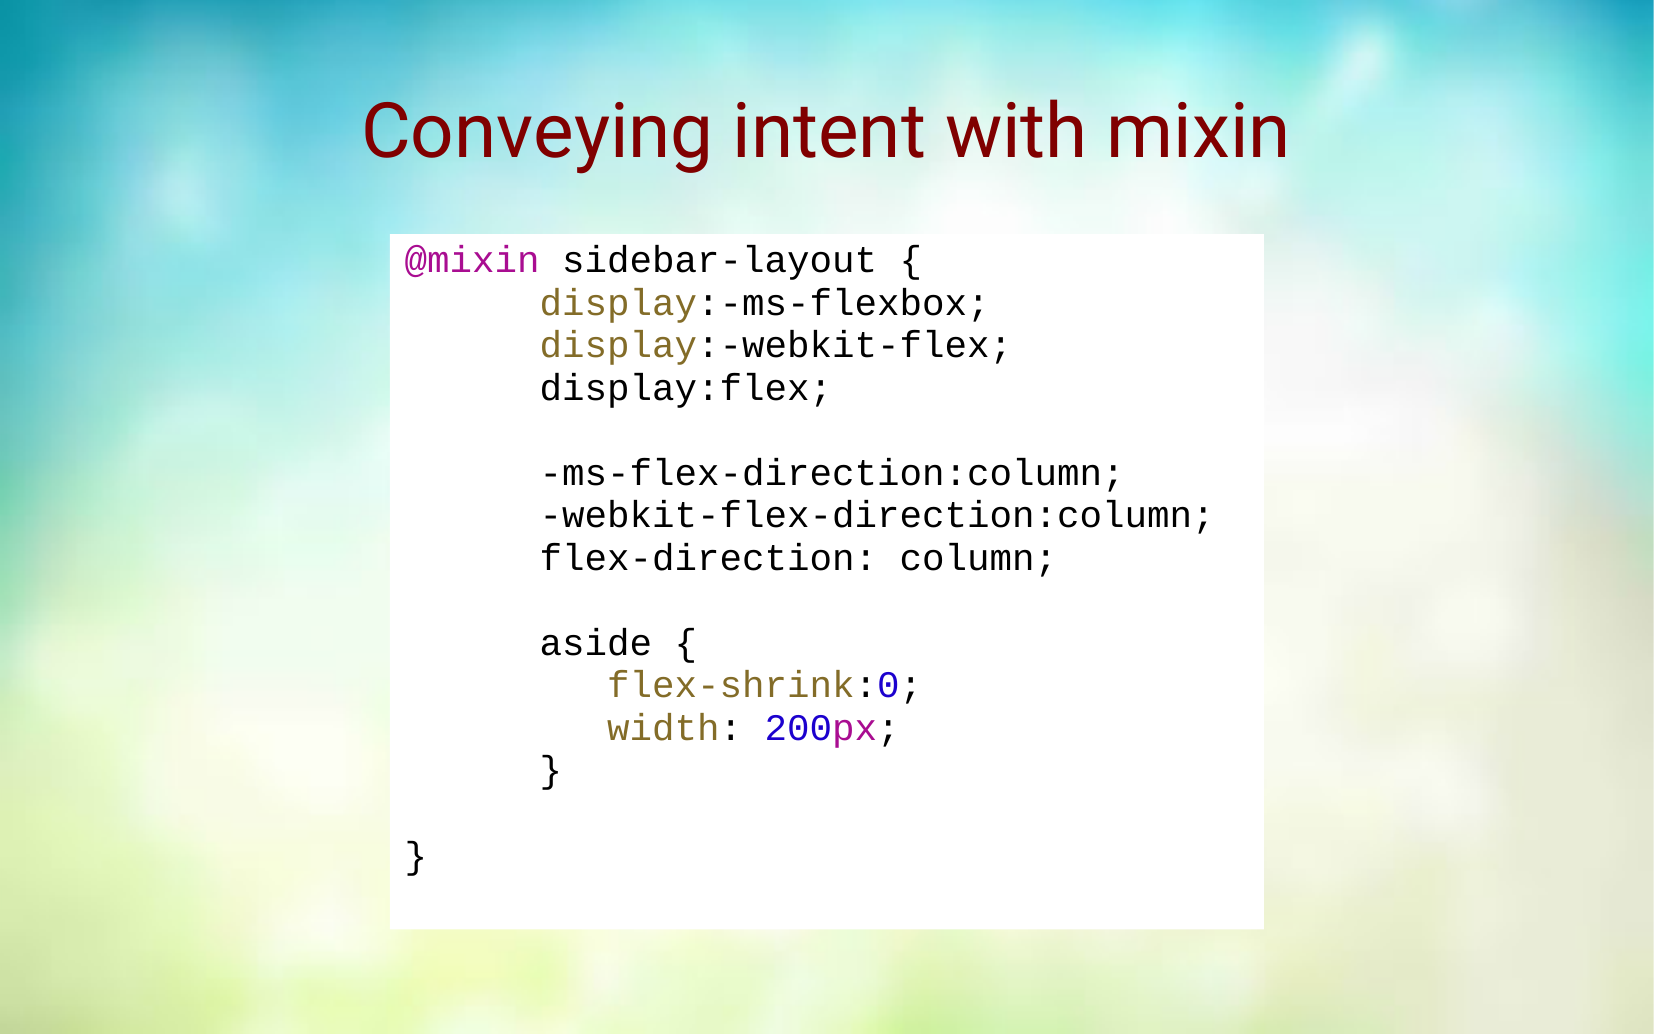

# Conveying intent with mixin
@mixin sidebar-layout {
 display:-ms-flexbox;
 display:-webkit-flex;
 display:flex;
 -ms-flex-direction:column;
 -webkit-flex-direction:column;
 flex-direction: column;
 aside {
 flex-shrink:0;
 width: 200px;
 }
}